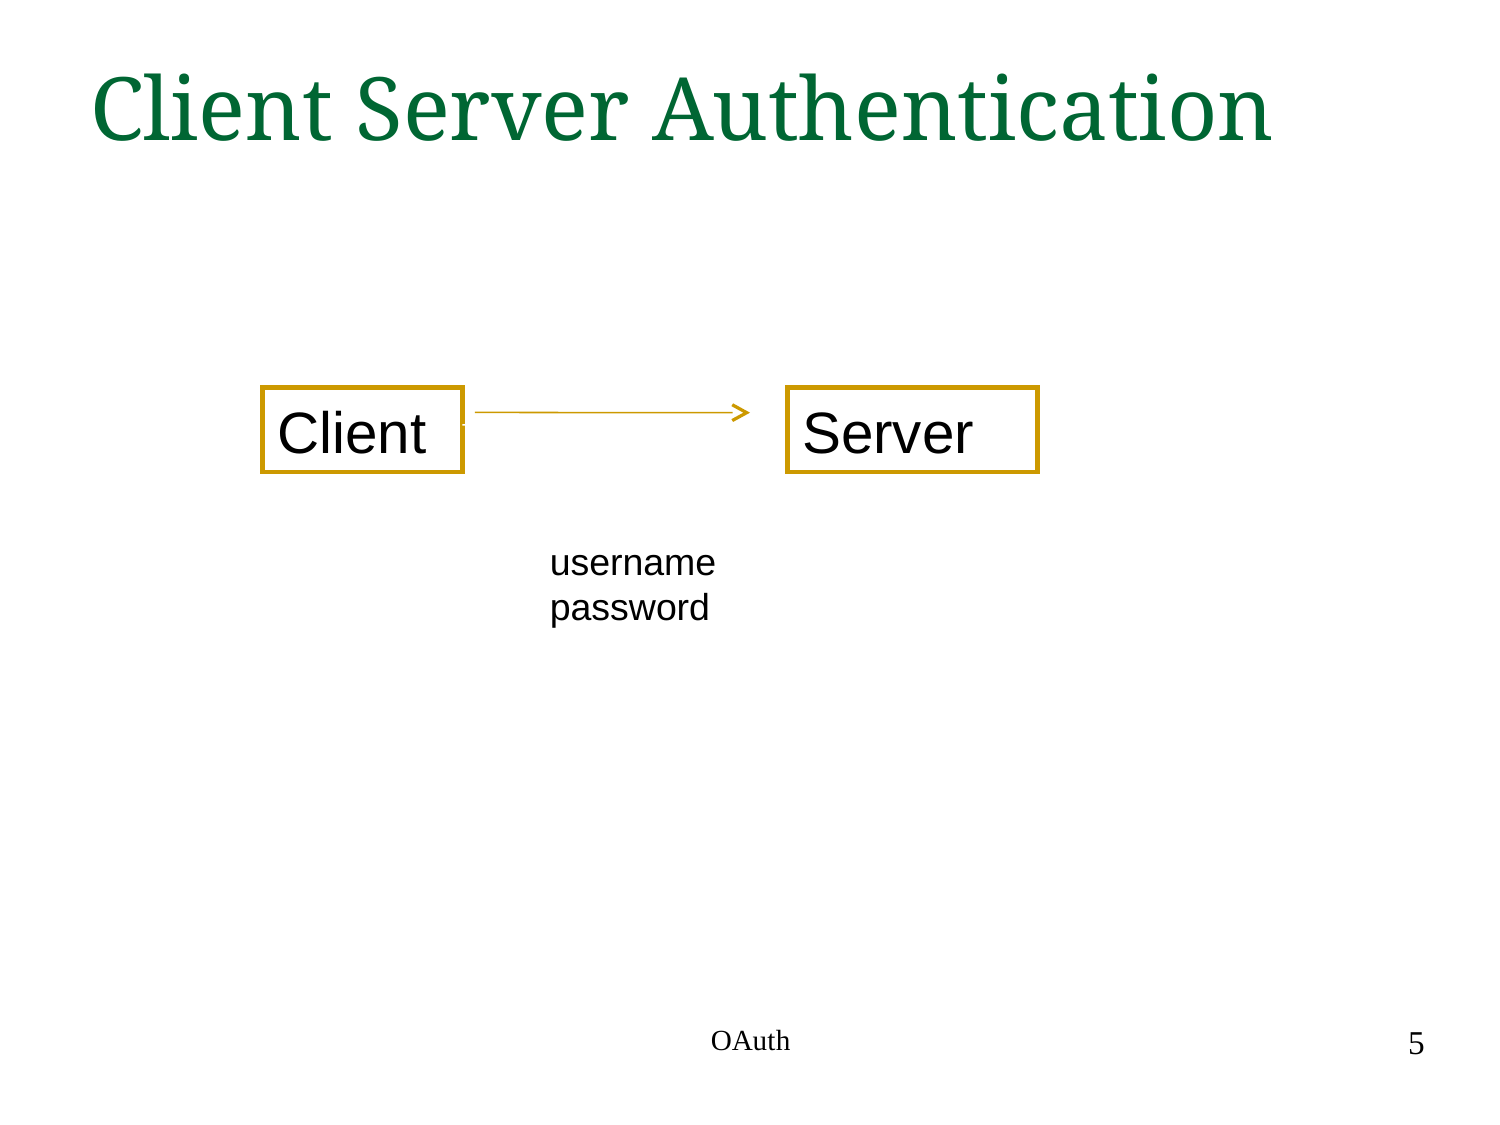

# Client Server Authentication
Client
Server
username
password
OAuth
5